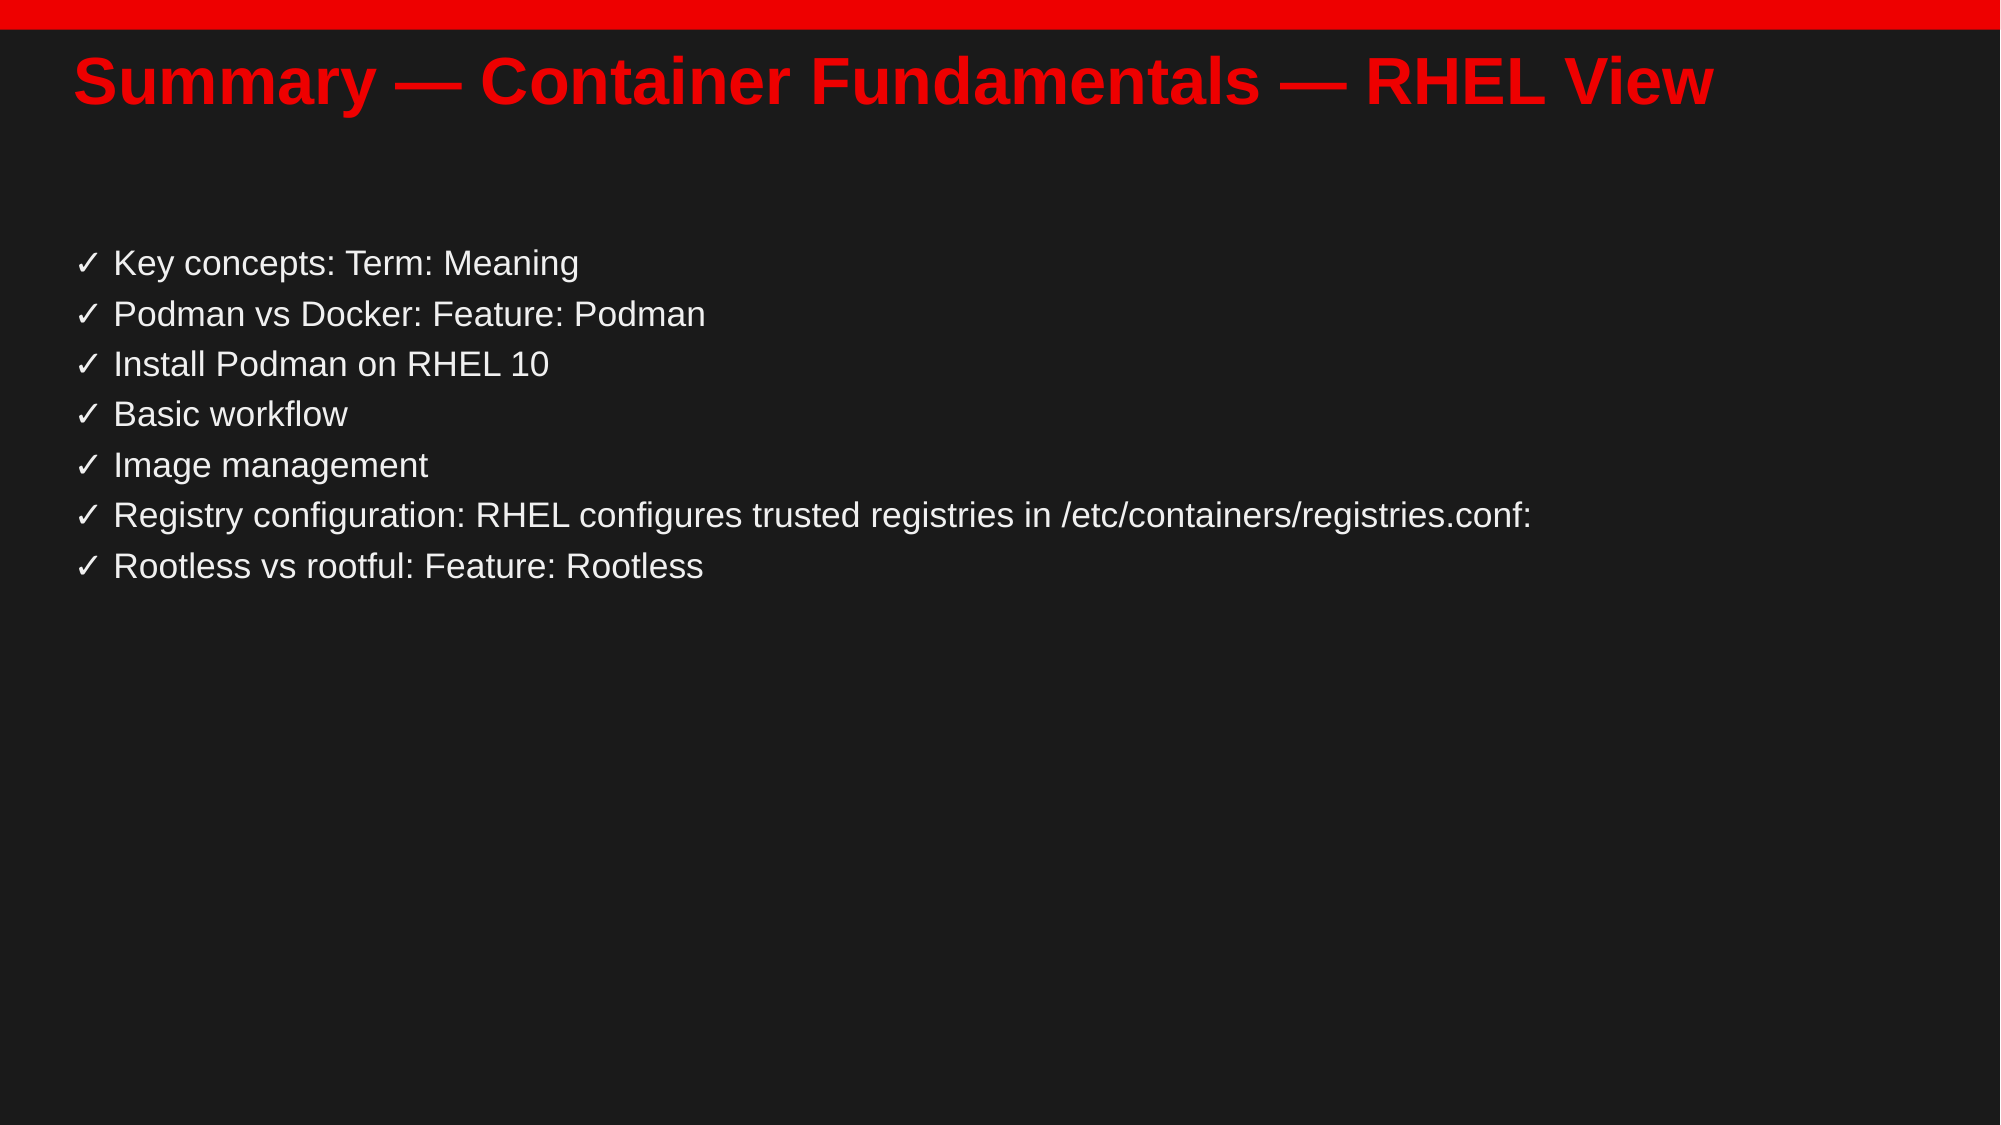

Summary — Container Fundamentals — RHEL View
✓ Key concepts: Term: Meaning
✓ Podman vs Docker: Feature: Podman
✓ Install Podman on RHEL 10
✓ Basic workflow
✓ Image management
✓ Registry configuration: RHEL configures trusted registries in /etc/containers/registries.conf:
✓ Rootless vs rootful: Feature: Rootless